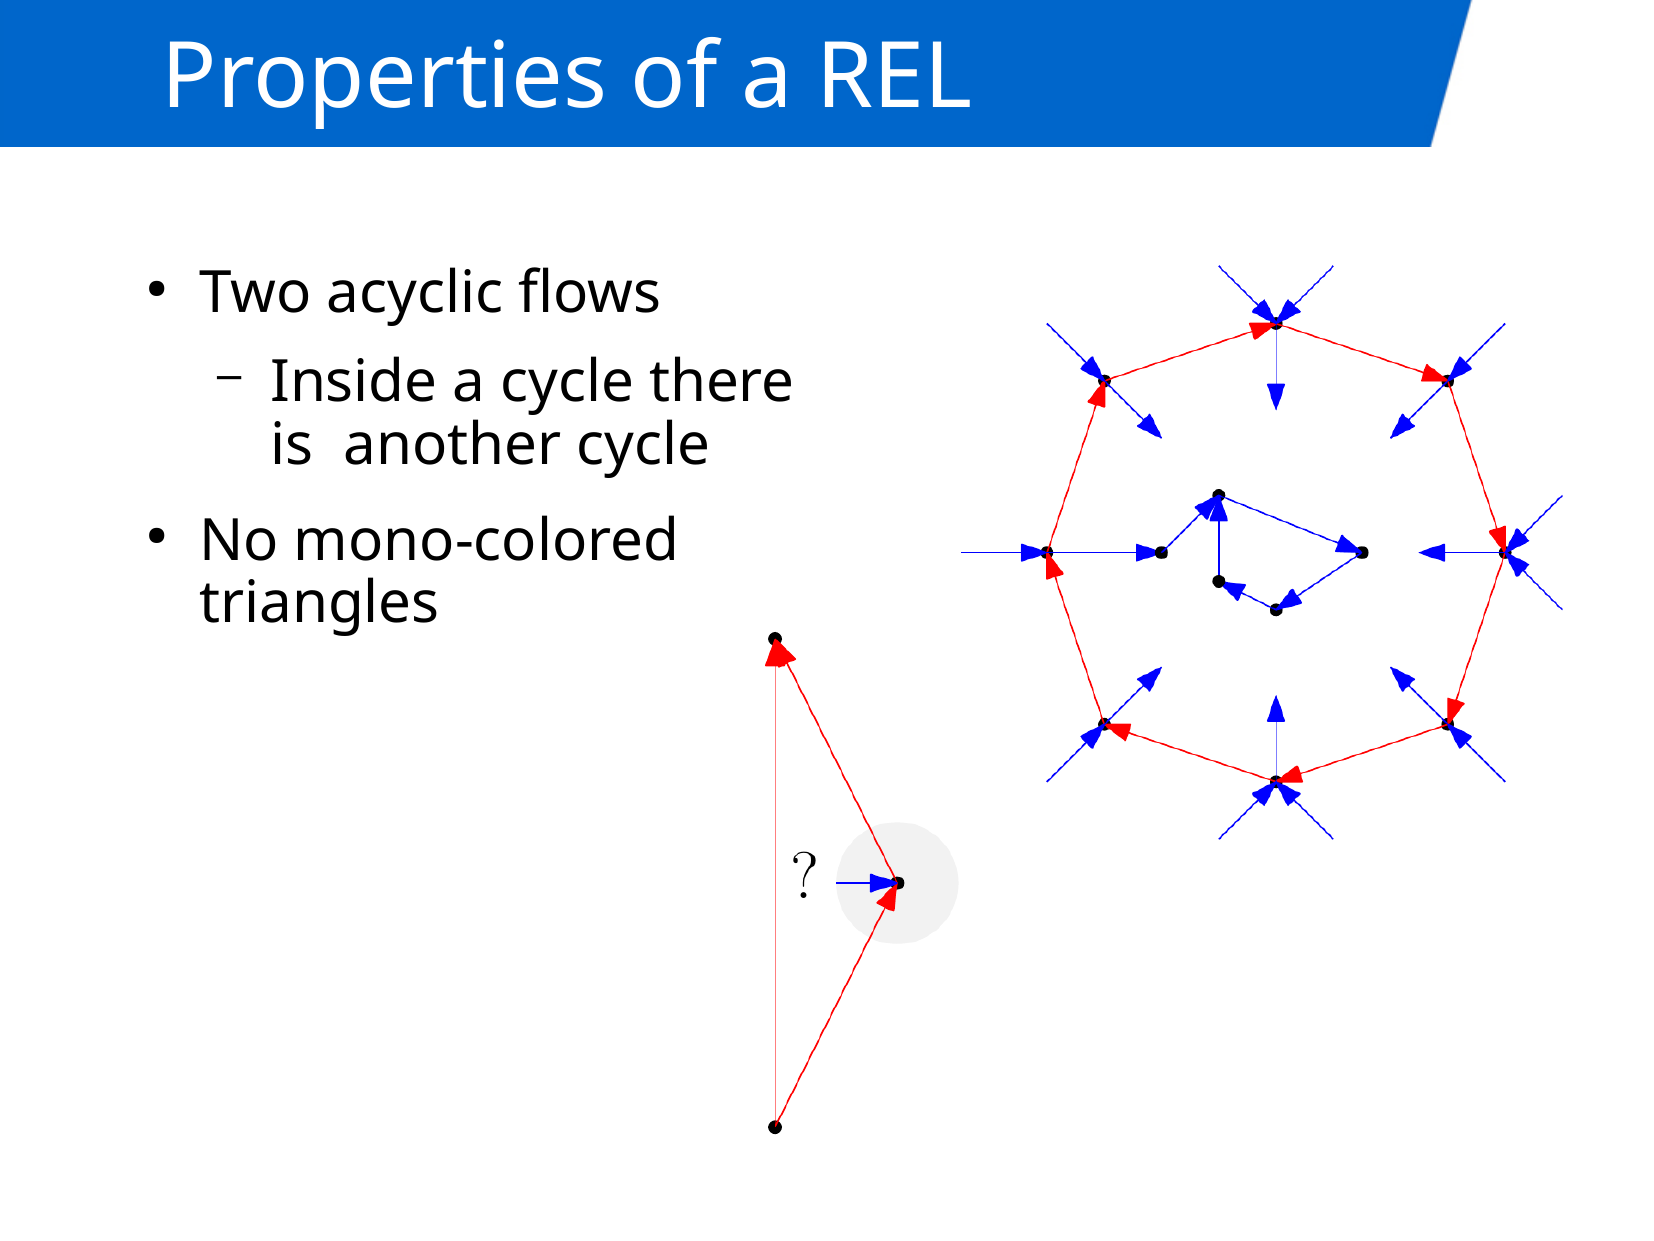

# Properties of a REL
Two acyclic flows
Inside a cycle there is another cycle
No mono-colored triangles